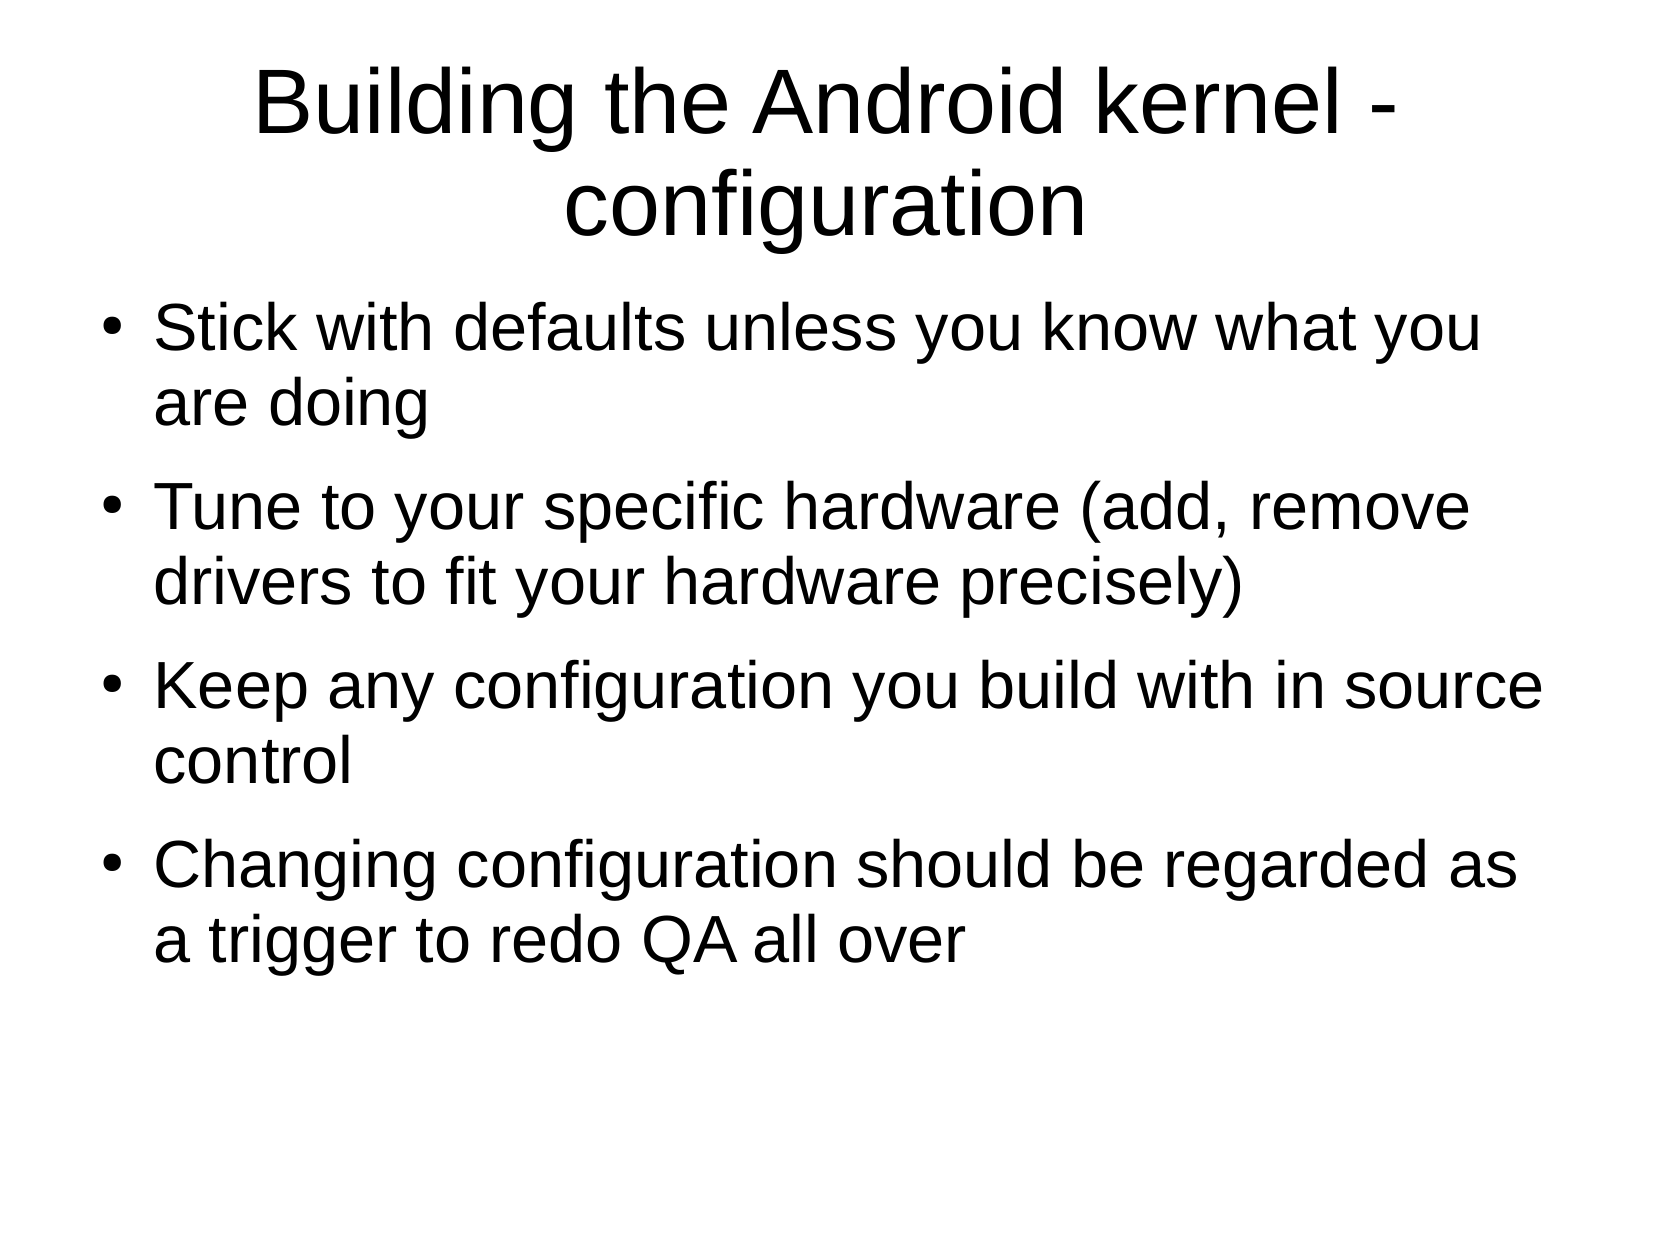

# Building the Android kernel - configuration
Stick with defaults unless you know what you are doing
Tune to your specific hardware (add, remove drivers to fit your hardware precisely)
Keep any configuration you build with in source control
Changing configuration should be regarded as a trigger to redo QA all over